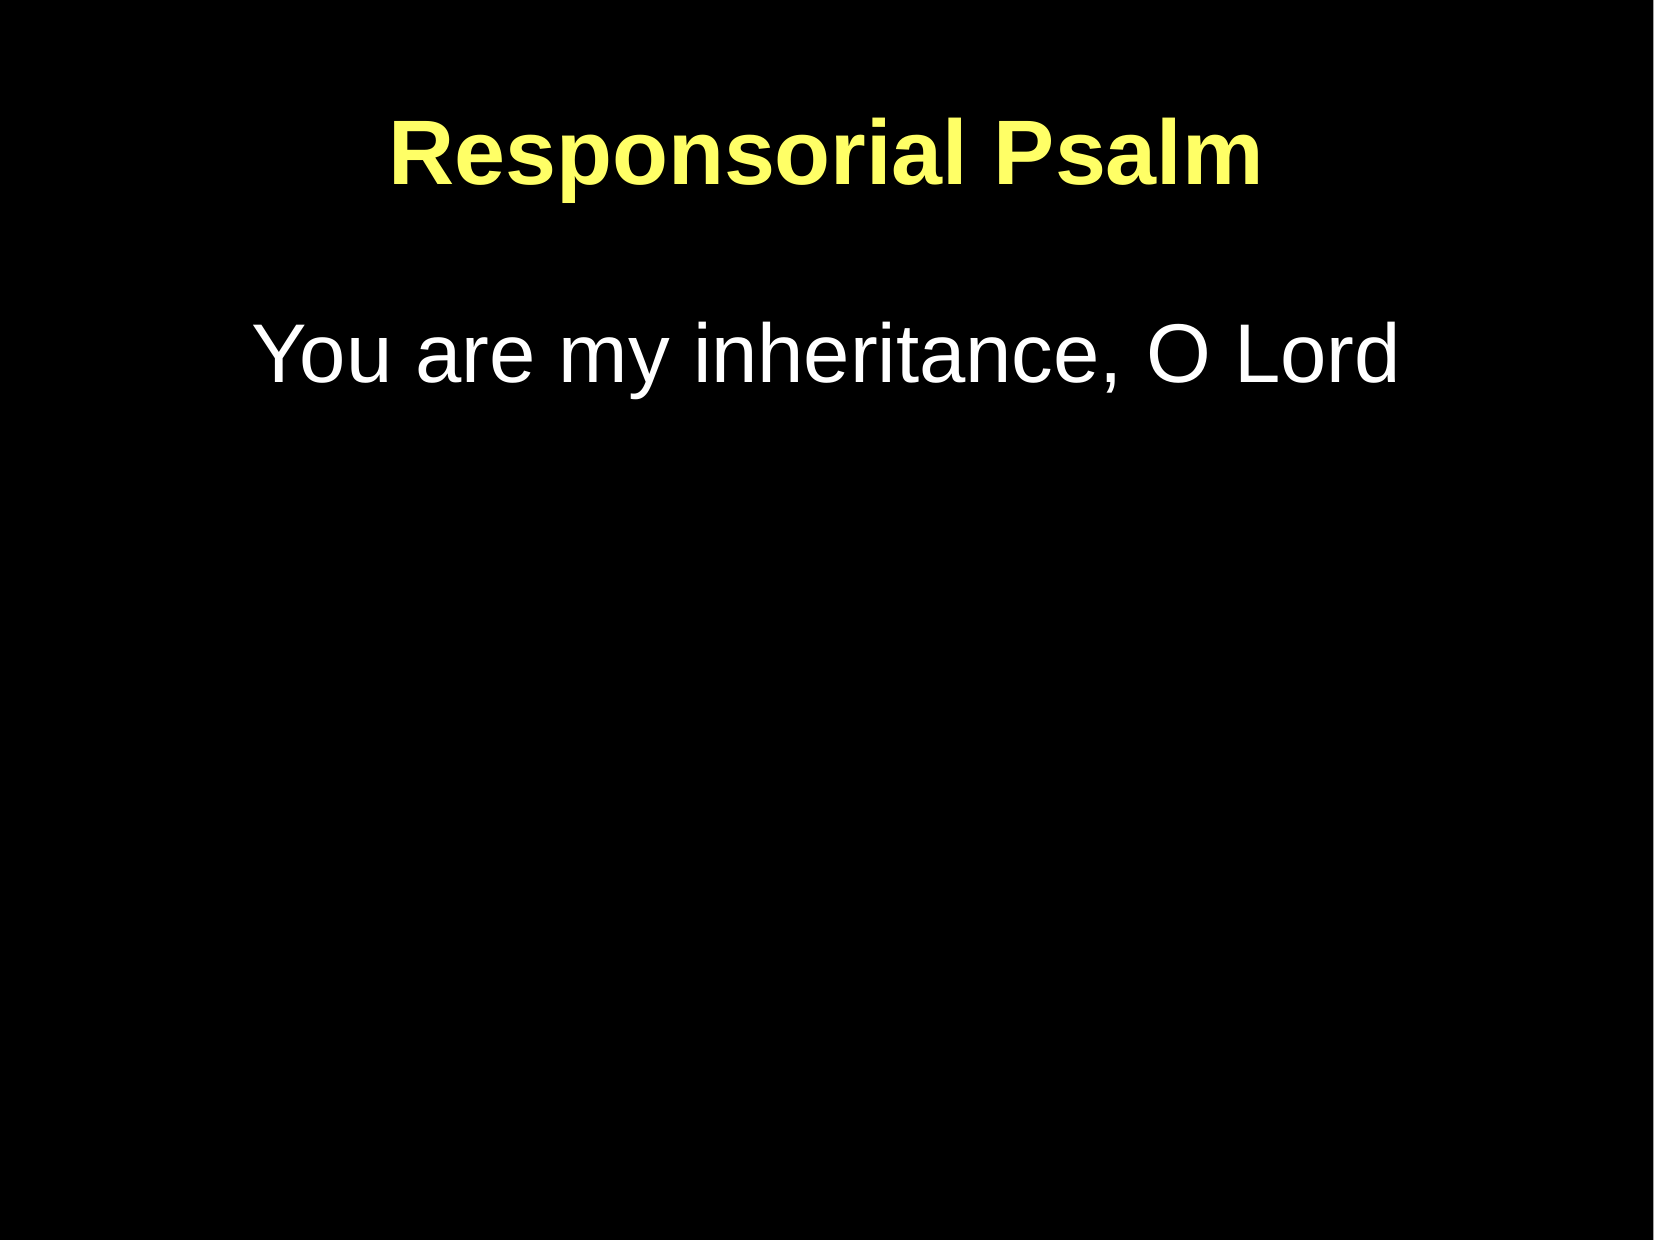

# Responsorial Psalm
You are my inheritance, O Lord